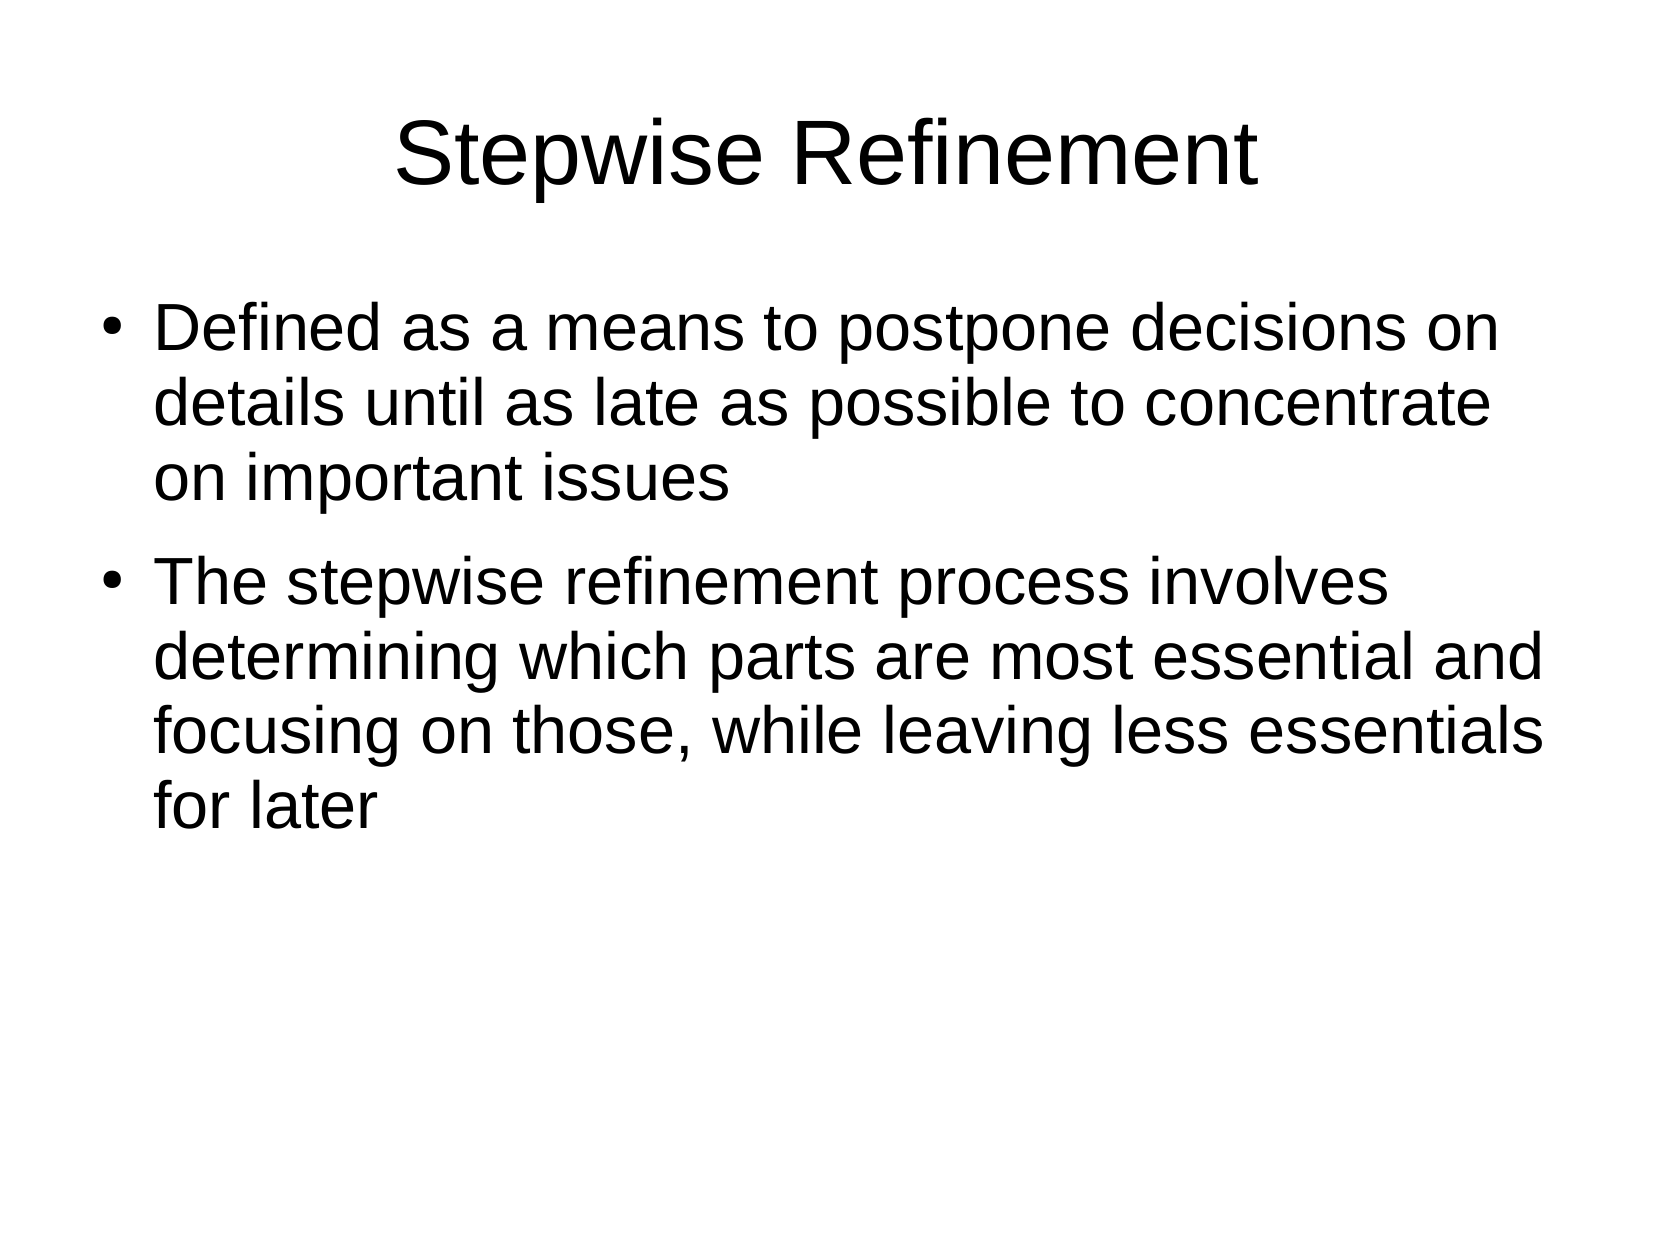

# Stepwise Refinement
Defined as a means to postpone decisions on details until as late as possible to concentrate on important issues
The stepwise refinement process involves determining which parts are most essential and focusing on those, while leaving less essentials for later